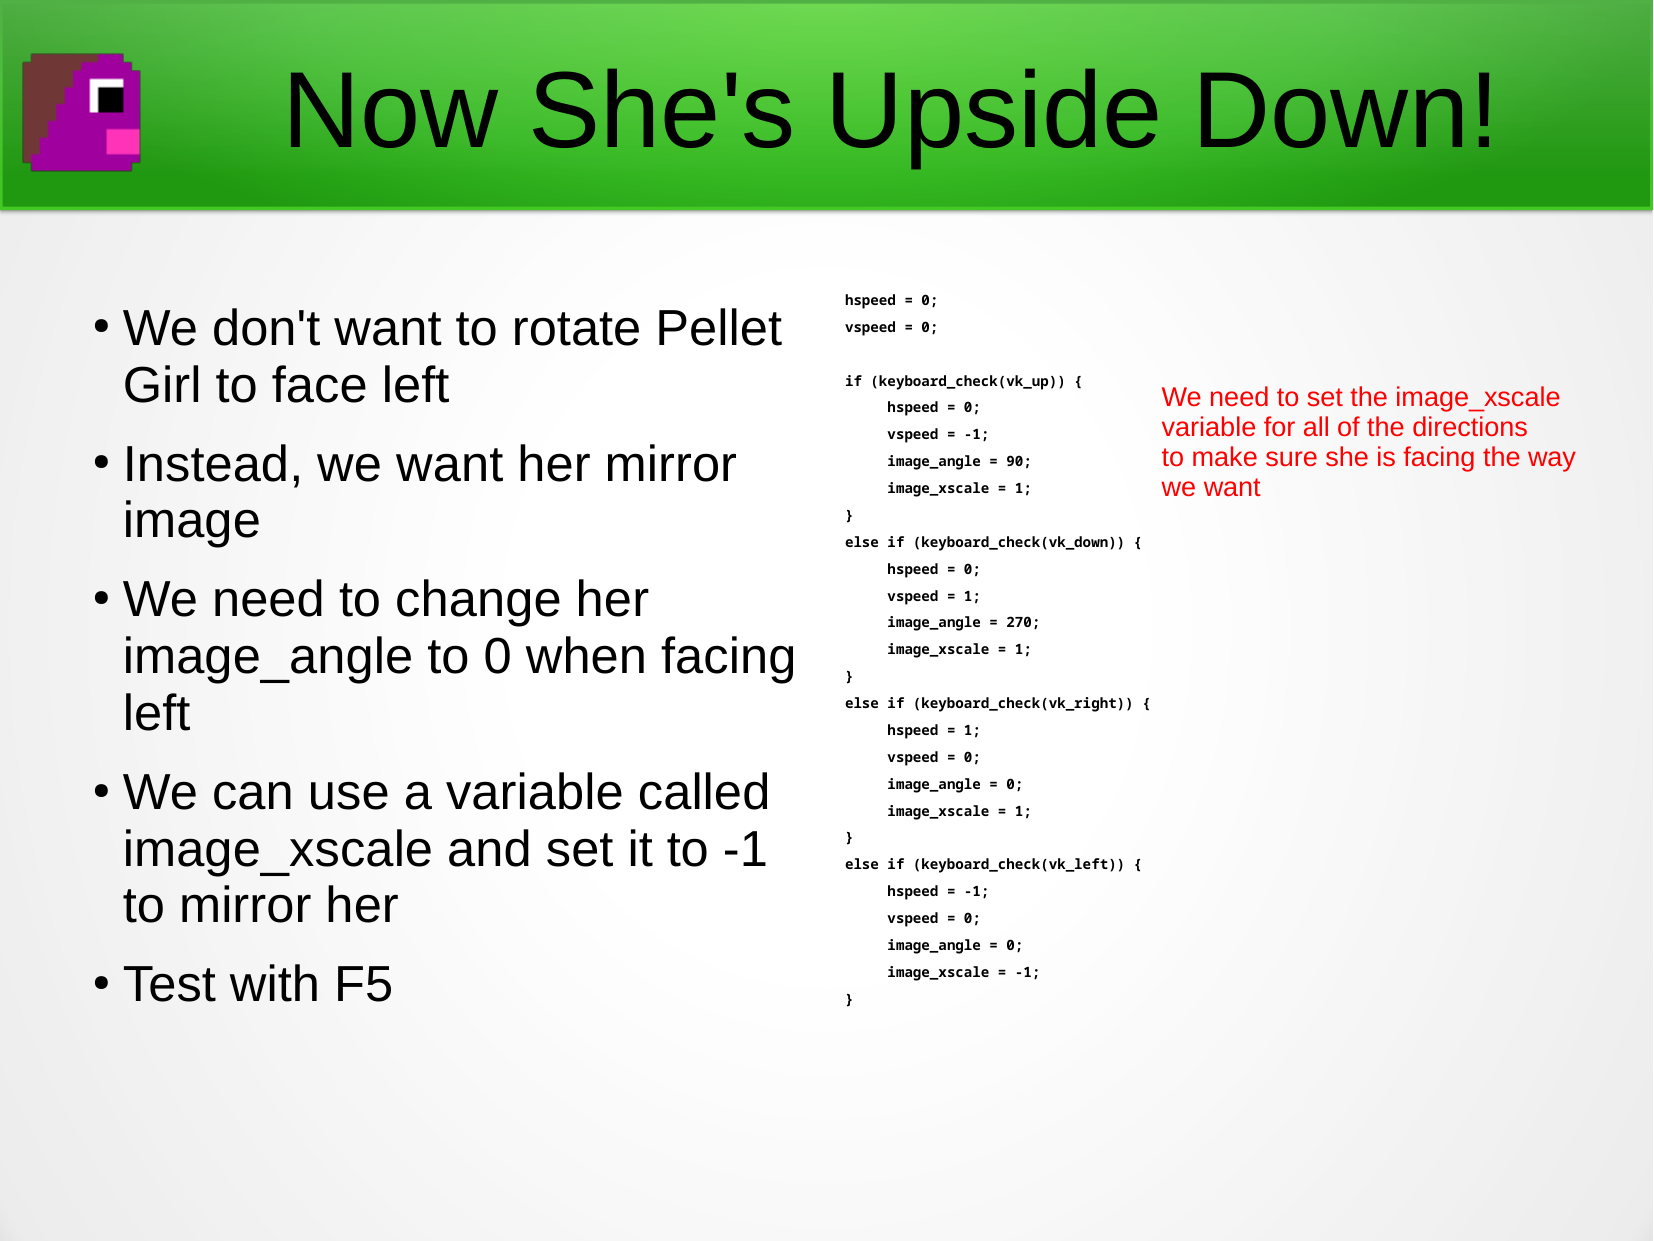

# Now She's Upside Down!
hspeed = 0;
vspeed = 0;
if (keyboard_check(vk_up)) {
 hspeed = 0;
 vspeed = -1;
 image_angle = 90;
 image_xscale = 1;
}
else if (keyboard_check(vk_down)) {
 hspeed = 0;
 vspeed = 1;
 image_angle = 270;
 image_xscale = 1;
}
else if (keyboard_check(vk_right)) {
 hspeed = 1;
 vspeed = 0;
 image_angle = 0;
 image_xscale = 1;
}
else if (keyboard_check(vk_left)) {
 hspeed = -1;
 vspeed = 0;
 image_angle = 0;
 image_xscale = -1;
}
We don't want to rotate Pellet Girl to face left
Instead, we want her mirror image
We need to change her image_angle to 0 when facing left
We can use a variable called image_xscale and set it to -1 to mirror her
Test with F5
We need to set the image_xscale
variable for all of the directions
to make sure she is facing the way
we want